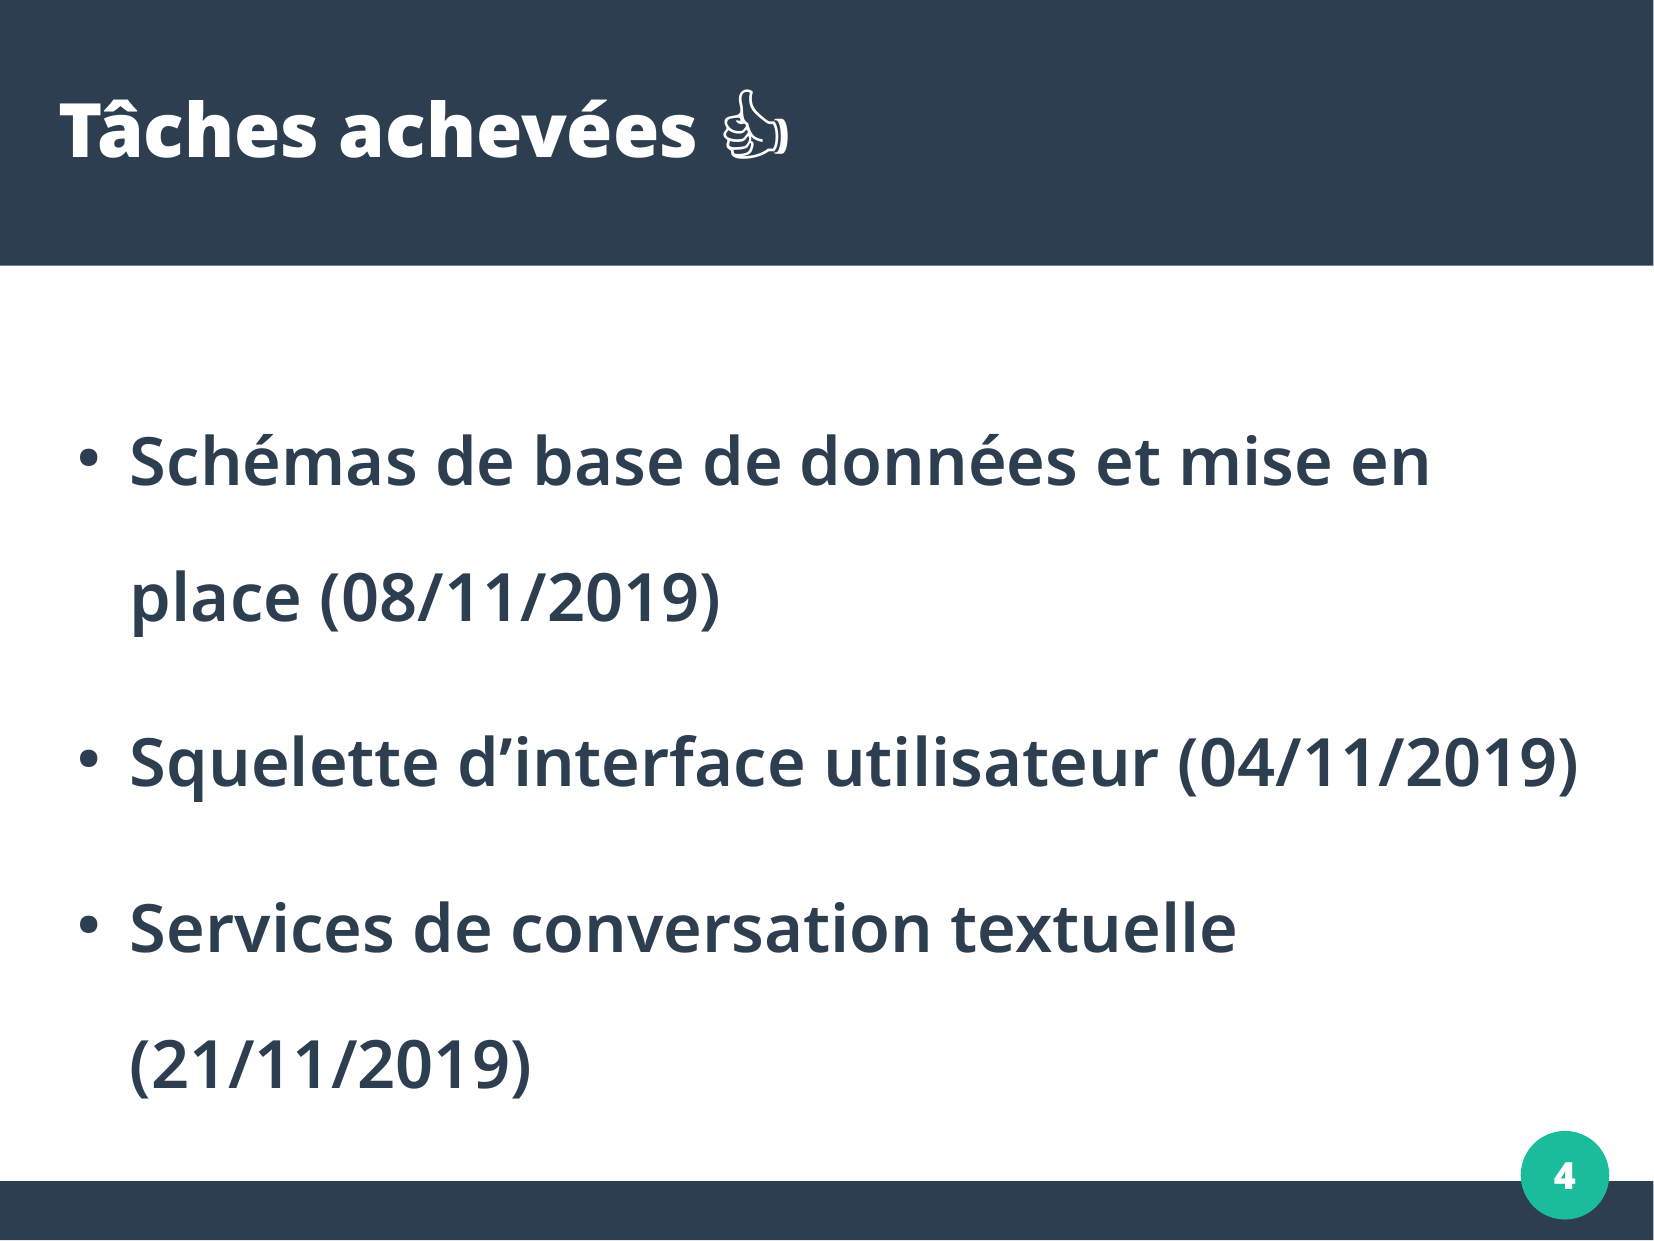

# Tâches achevées 👍
Schémas de base de données et mise en place (08/11/2019)
Squelette d’interface utilisateur (04/11/2019)
Services de conversation textuelle (21/11/2019)
4